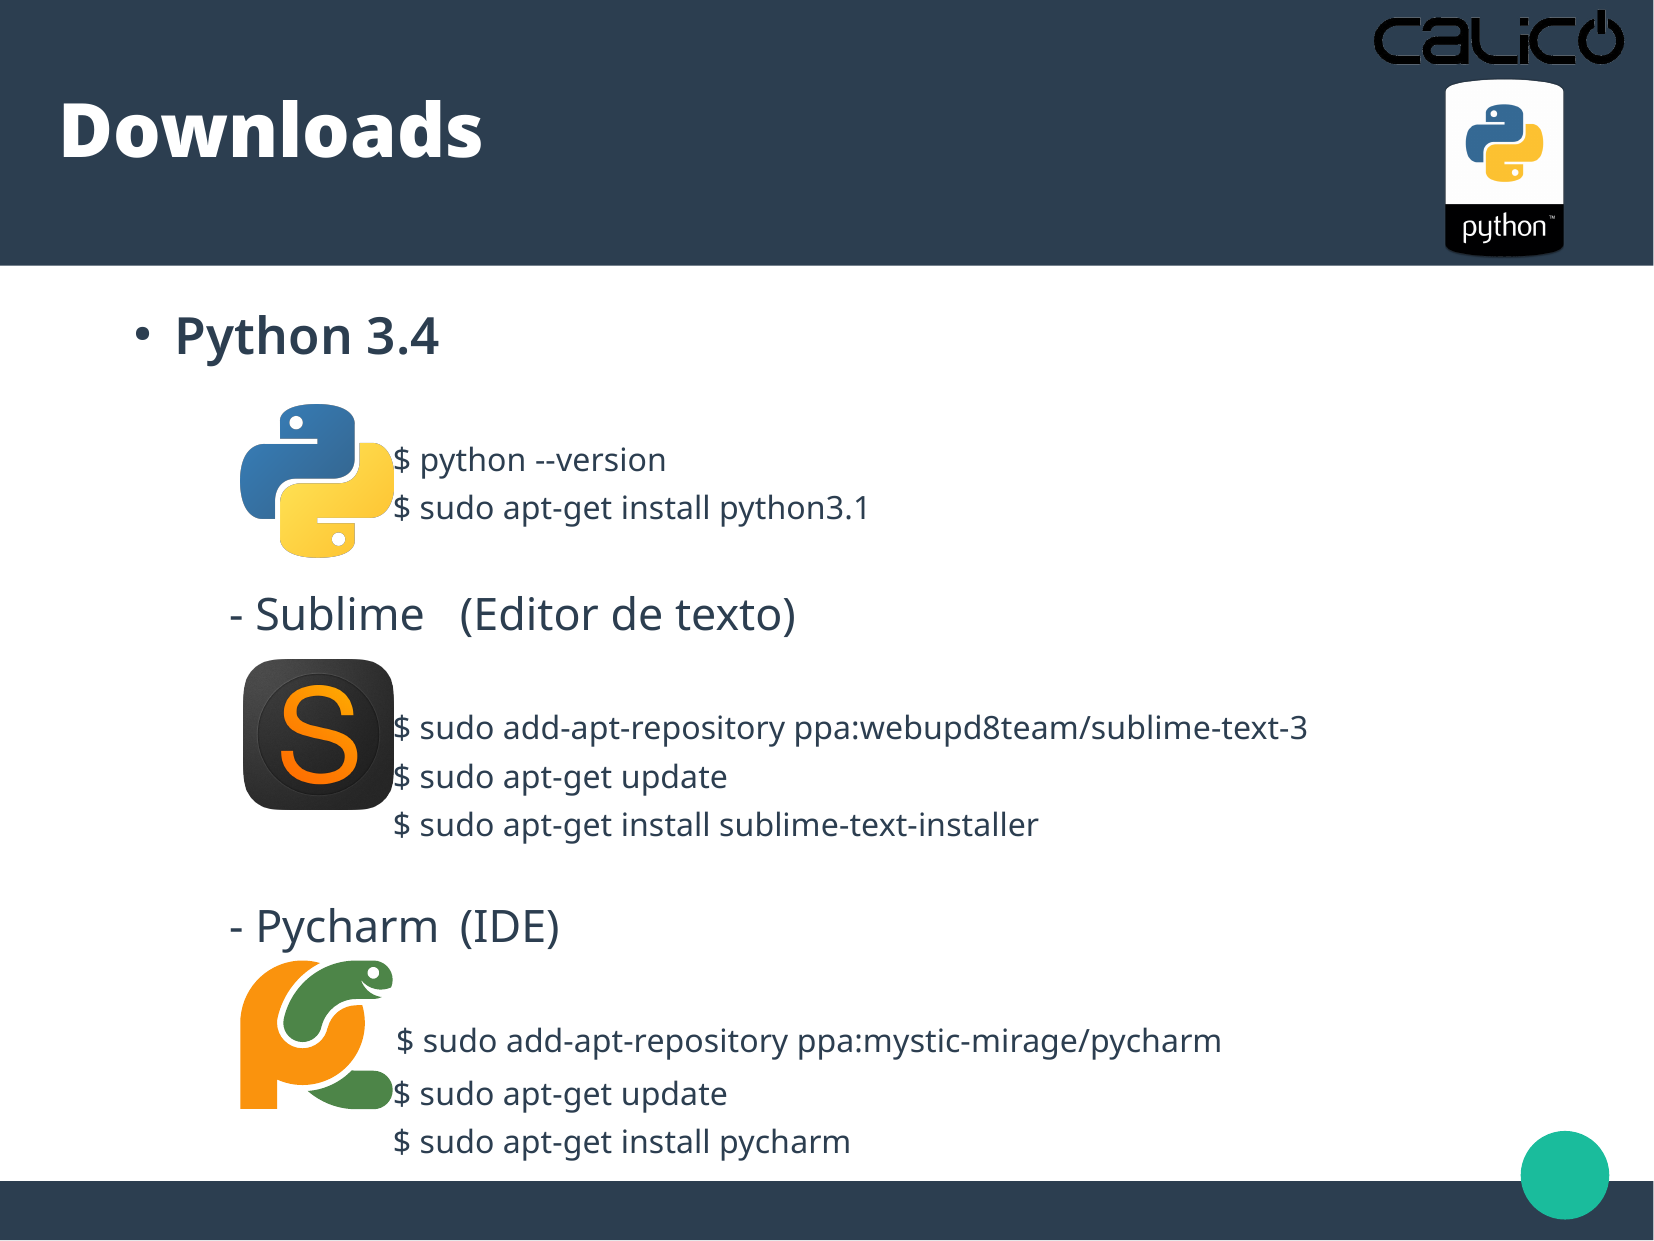

# Downloads
Python 3.4
$ python --version
$ sudo apt-get install python3.1
- Sublime		(Editor de texto)
$ sudo add-apt-repository ppa:webupd8team/sublime-text-3
$ sudo apt-get update
$ sudo apt-get install sublime-text-installer
- Pycharm		(IDE)
	$ sudo add-apt-repository ppa:mystic-mirage/pycharm
$ sudo apt-get update
$ sudo apt-get install pycharm